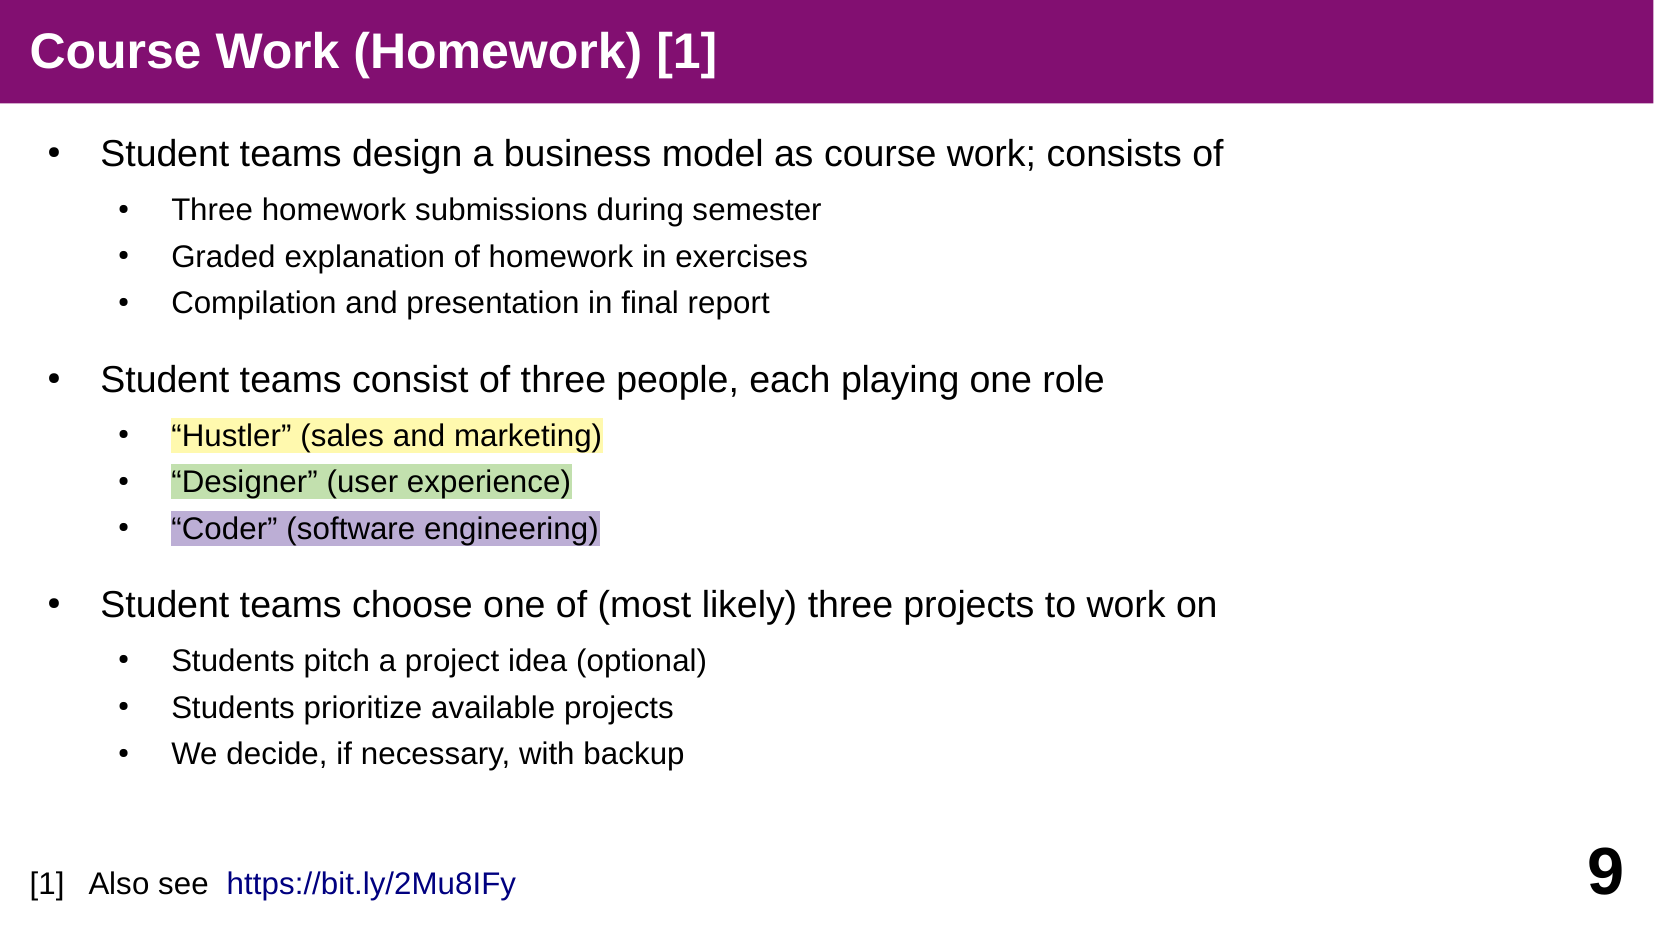

# Course Work (Homework) [1]
Student teams design a business model as course work; consists of
Three homework submissions during semester
Graded explanation of homework in exercises
Compilation and presentation in final report
Student teams consist of three people, each playing one role
“Hustler” (sales and marketing)
“Designer” (user experience)
“Coder” (software engineering)
Student teams choose one of (most likely) three projects to work on
Students pitch a project idea (optional)
Students prioritize available projects
We decide, if necessary, with backup
[1]	Also see https://bit.ly/2Mu8IFy
Commercial Open Source Startups
9
© 2020 Dirk Riehle - Some Rights Reserved